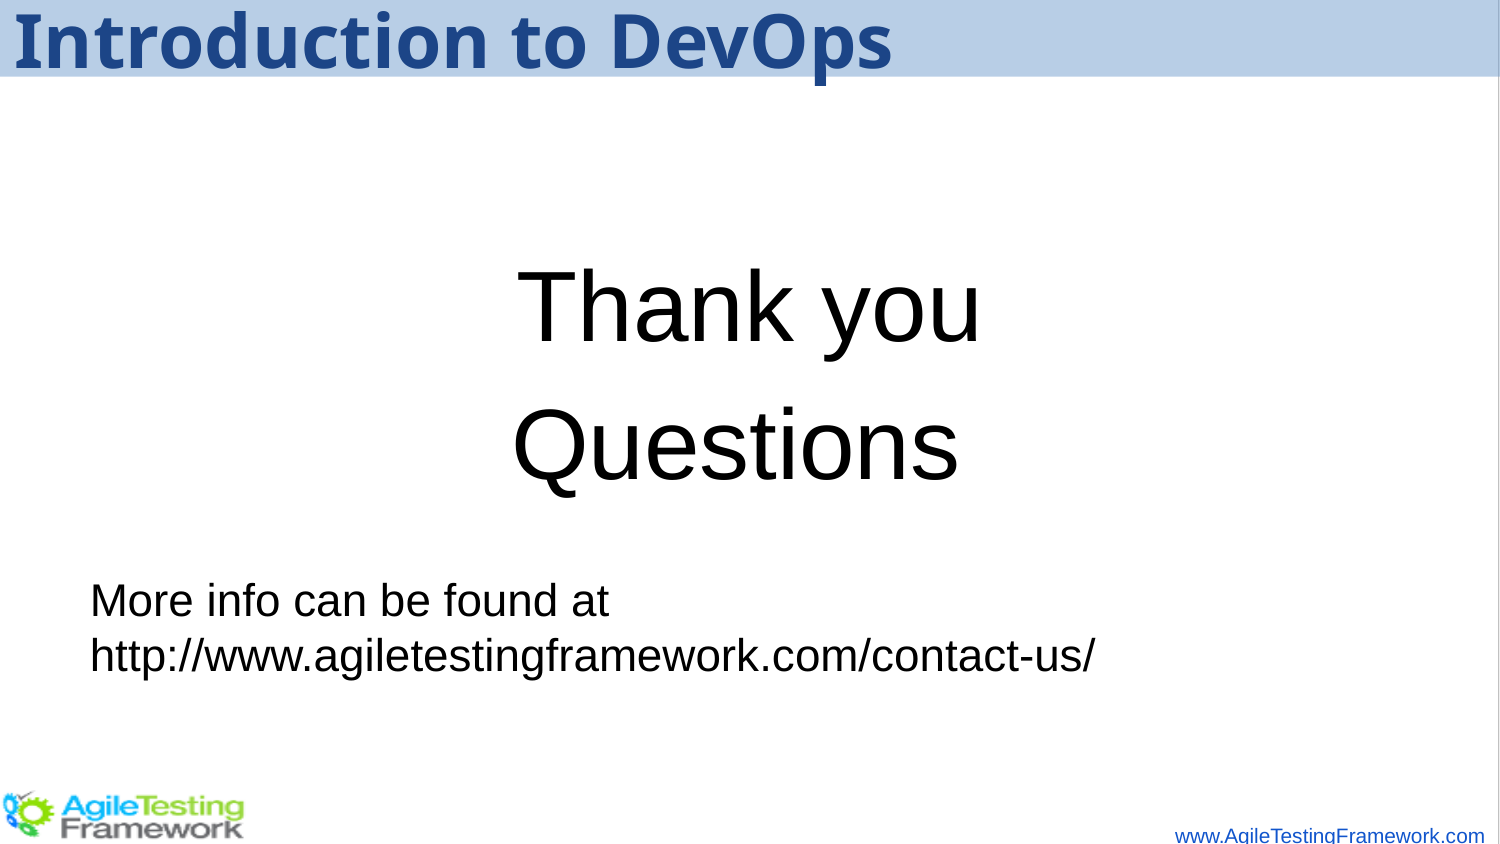

Introduction to DevOps
Thank you
Questions
More info can be found at
http://www.agiletestingframework.com/contact-us/
www.AgileTestingFramework.com